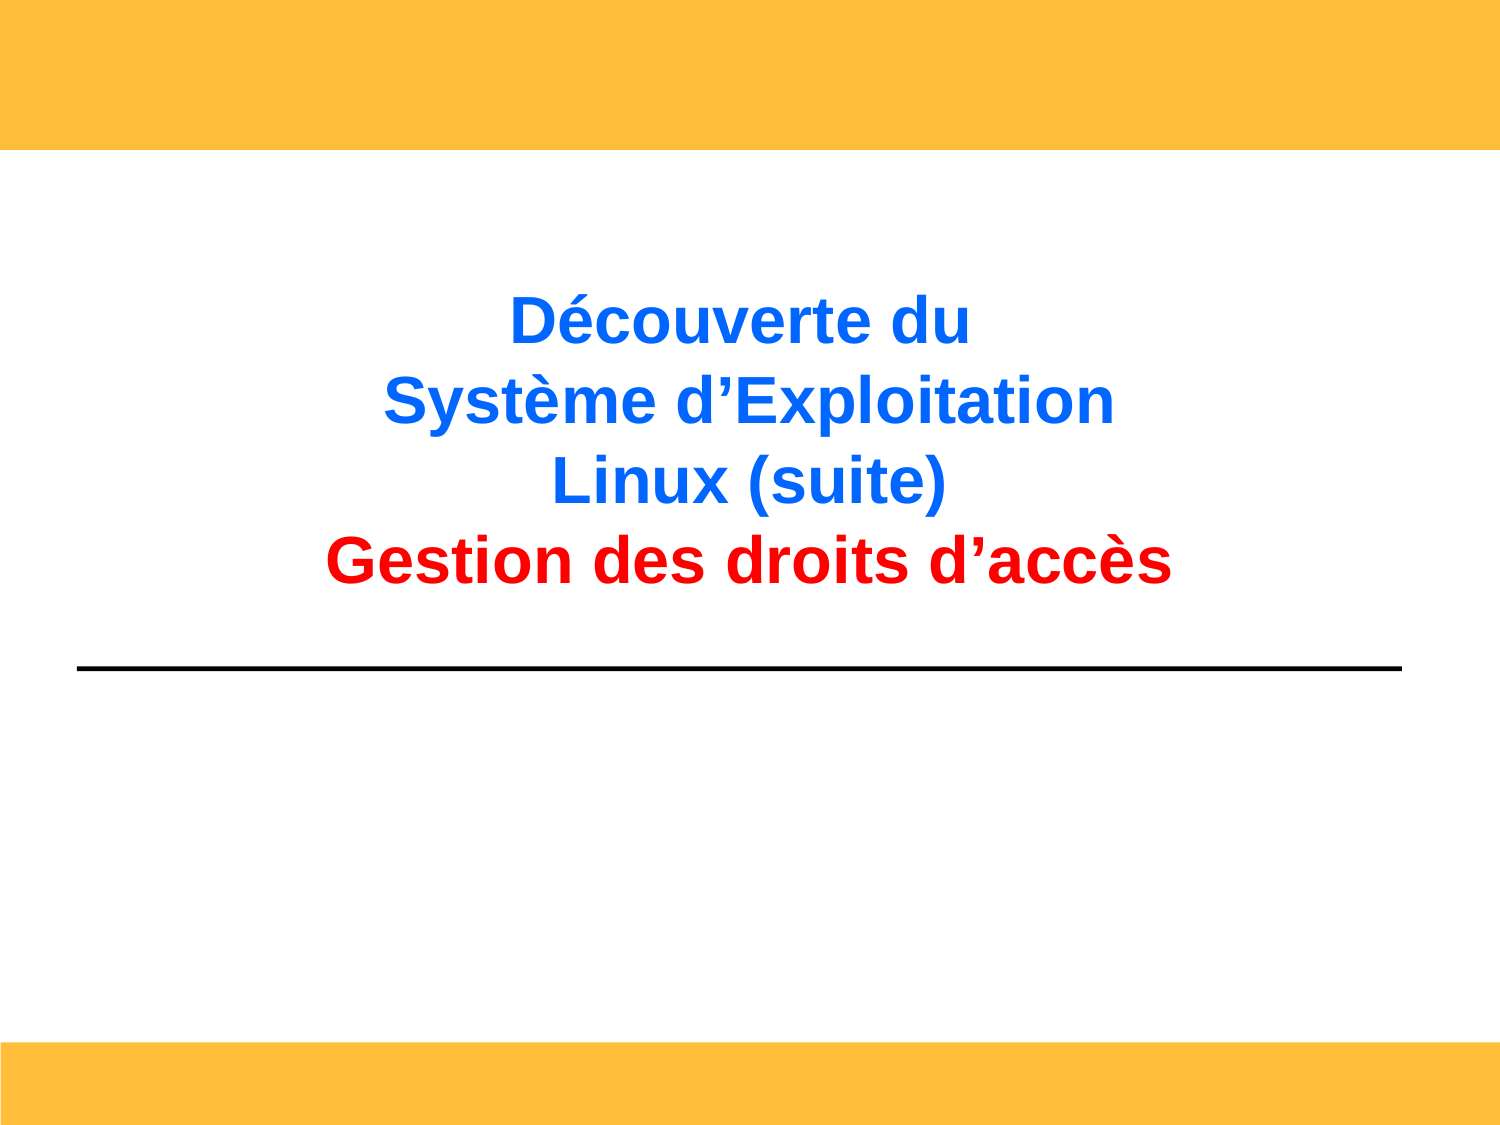

Découverte du
Système d’Exploitation
Linux (suite)
Gestion des droits d’accès